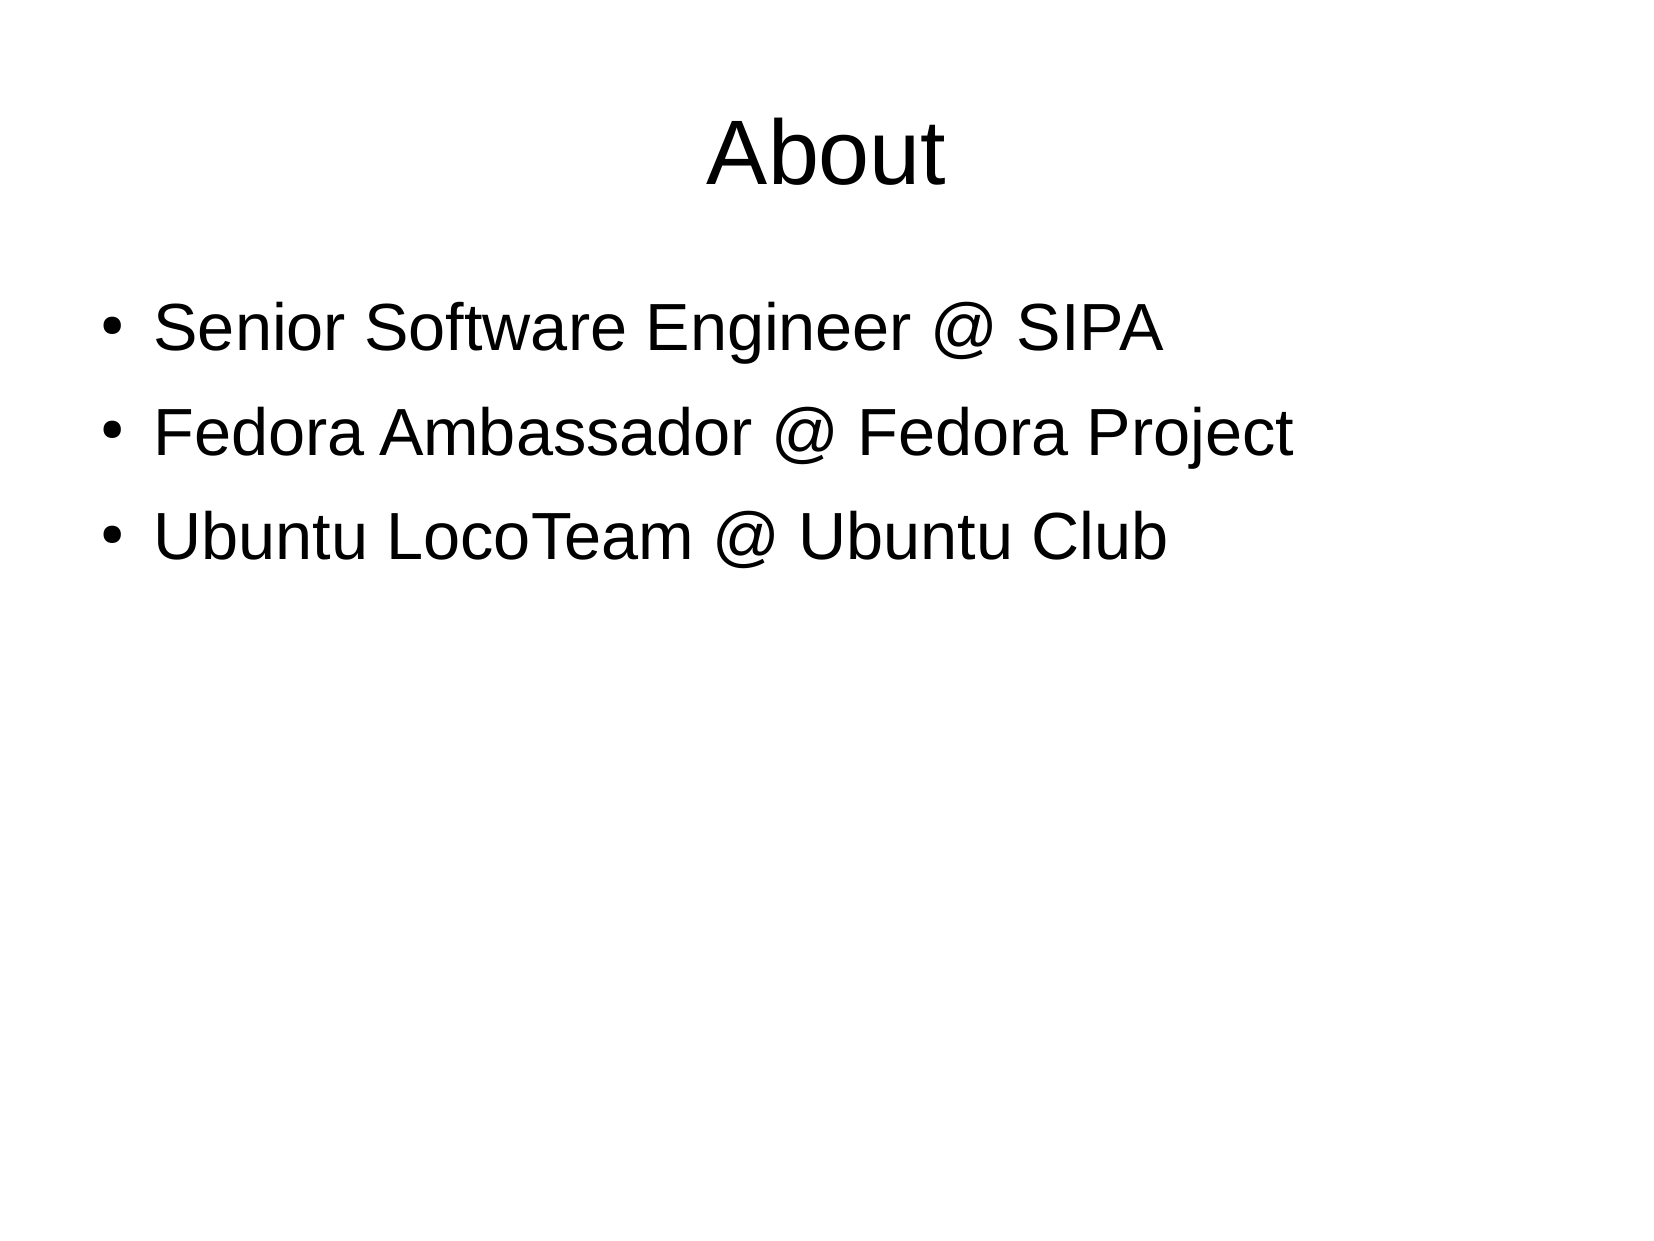

# About
Senior Software Engineer @ SIPA
Fedora Ambassador @ Fedora Project
Ubuntu LocoTeam @ Ubuntu Club